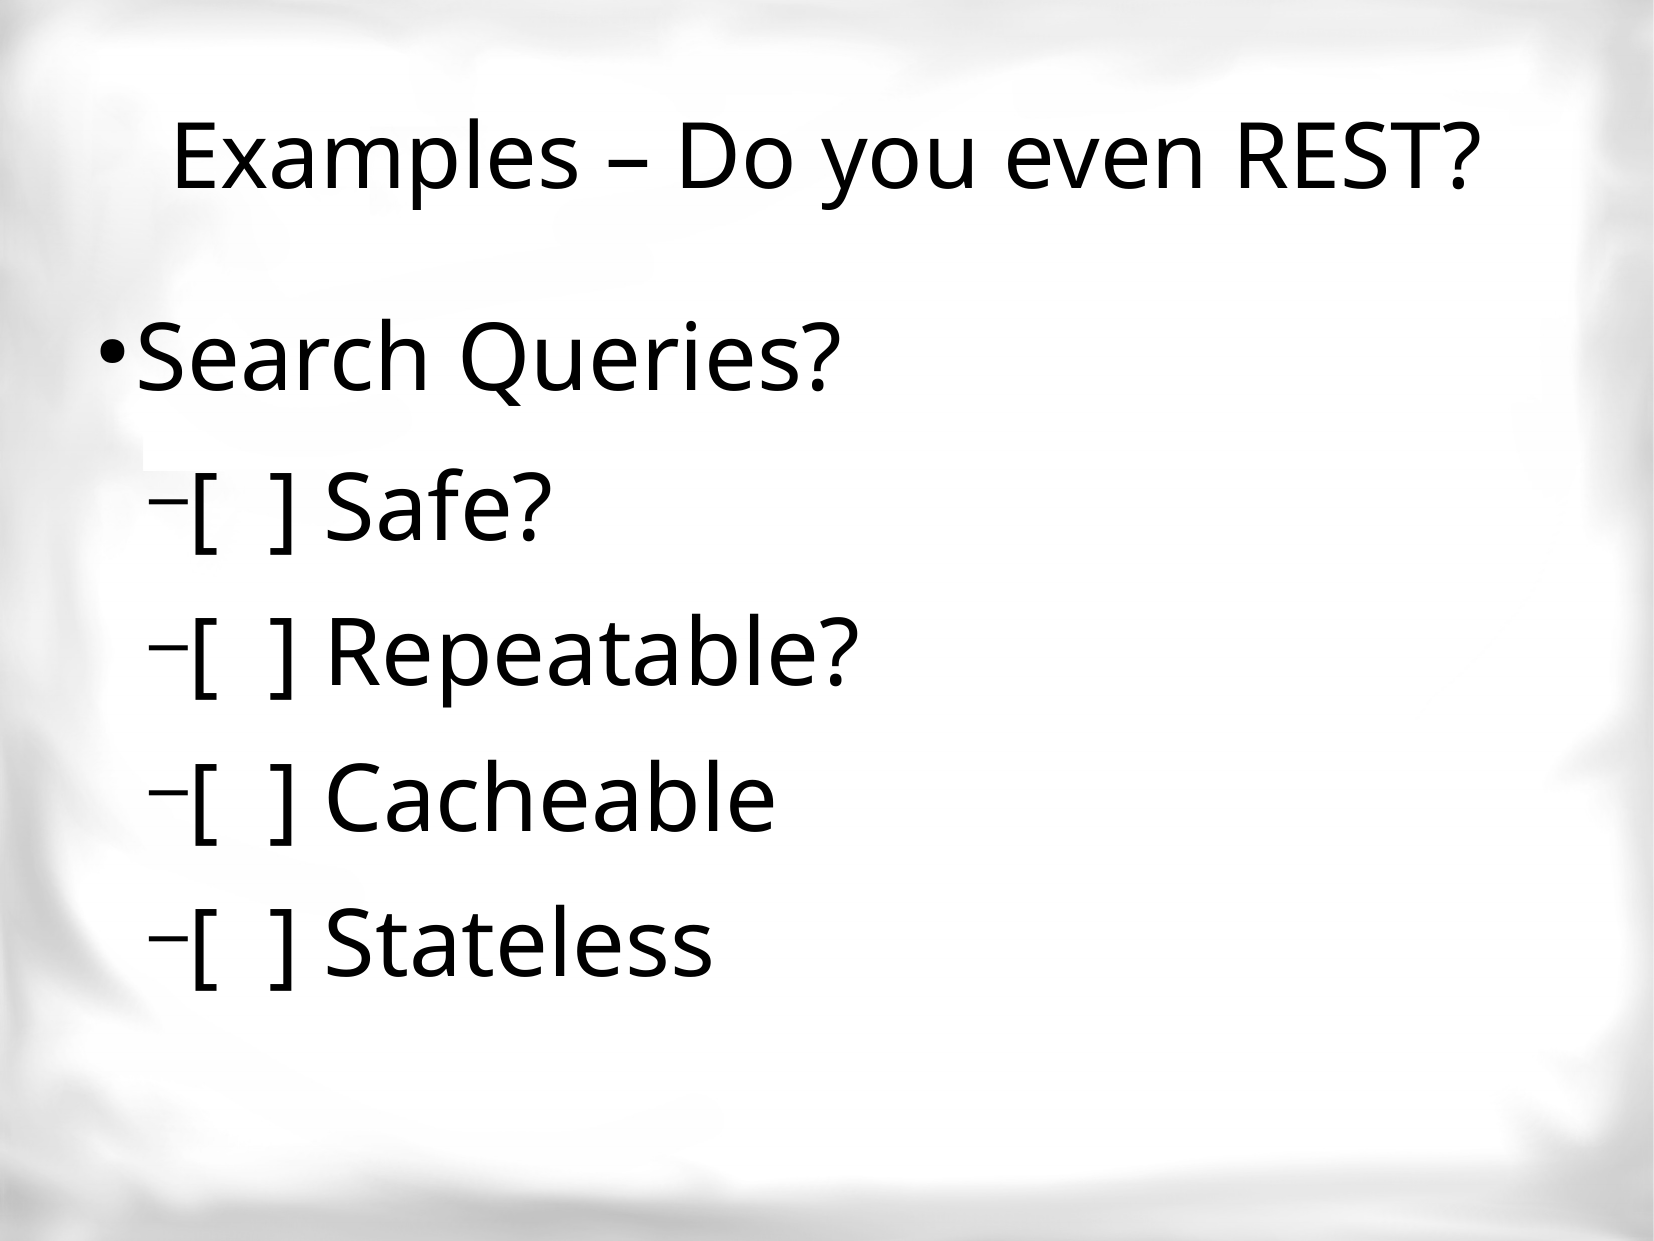

# Examples – Do you even REST?
Search Queries?
[ ] Safe?
[ ] Repeatable?
[ ] Cacheable
[ ] Stateless